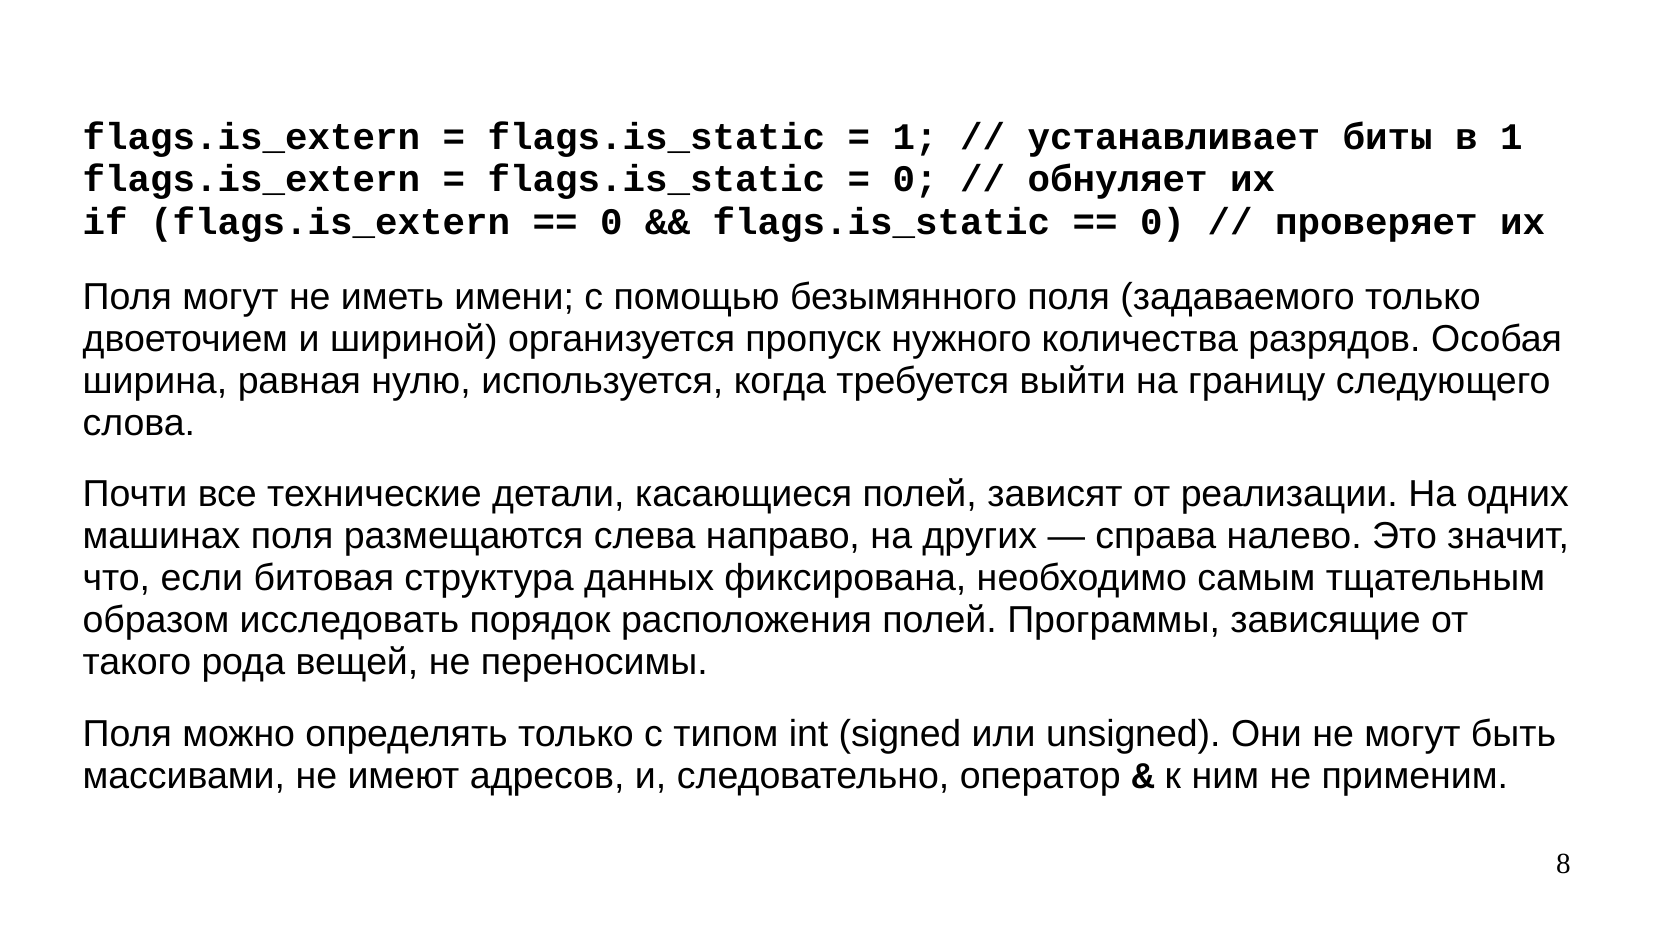

# flags.is_extern = flags.is_static = 1; // устанавливает биты в 1
flags.is_extern = flags.is_static = 0; // обнуляет их
if (flags.is_extern == 0 && flags.is_static == 0) // проверяет их
Поля могут не иметь имени; с помощью безымянного поля (задаваемого только двоеточием и шириной) организуется пропуск нужного количества разрядов. Особая ширина, равная нулю, используется, когда требуется выйти на границу следующего слова.
Почти все технические детали, касающиеся полей, зависят от реализации. На одних машинах поля размещаются слева направо, на других — справа налево. Это значит, что, если битовая структура данных фиксирована, необходимо самым тщательным образом исследовать порядок расположения полей. Программы, зависящие от такого рода вещей, не переносимы.
Поля можно определять только с типом int (signed или unsigned). Они не могут быть массивами, не имеют адресов, и, следовательно, оператор & к ним не применим.
8